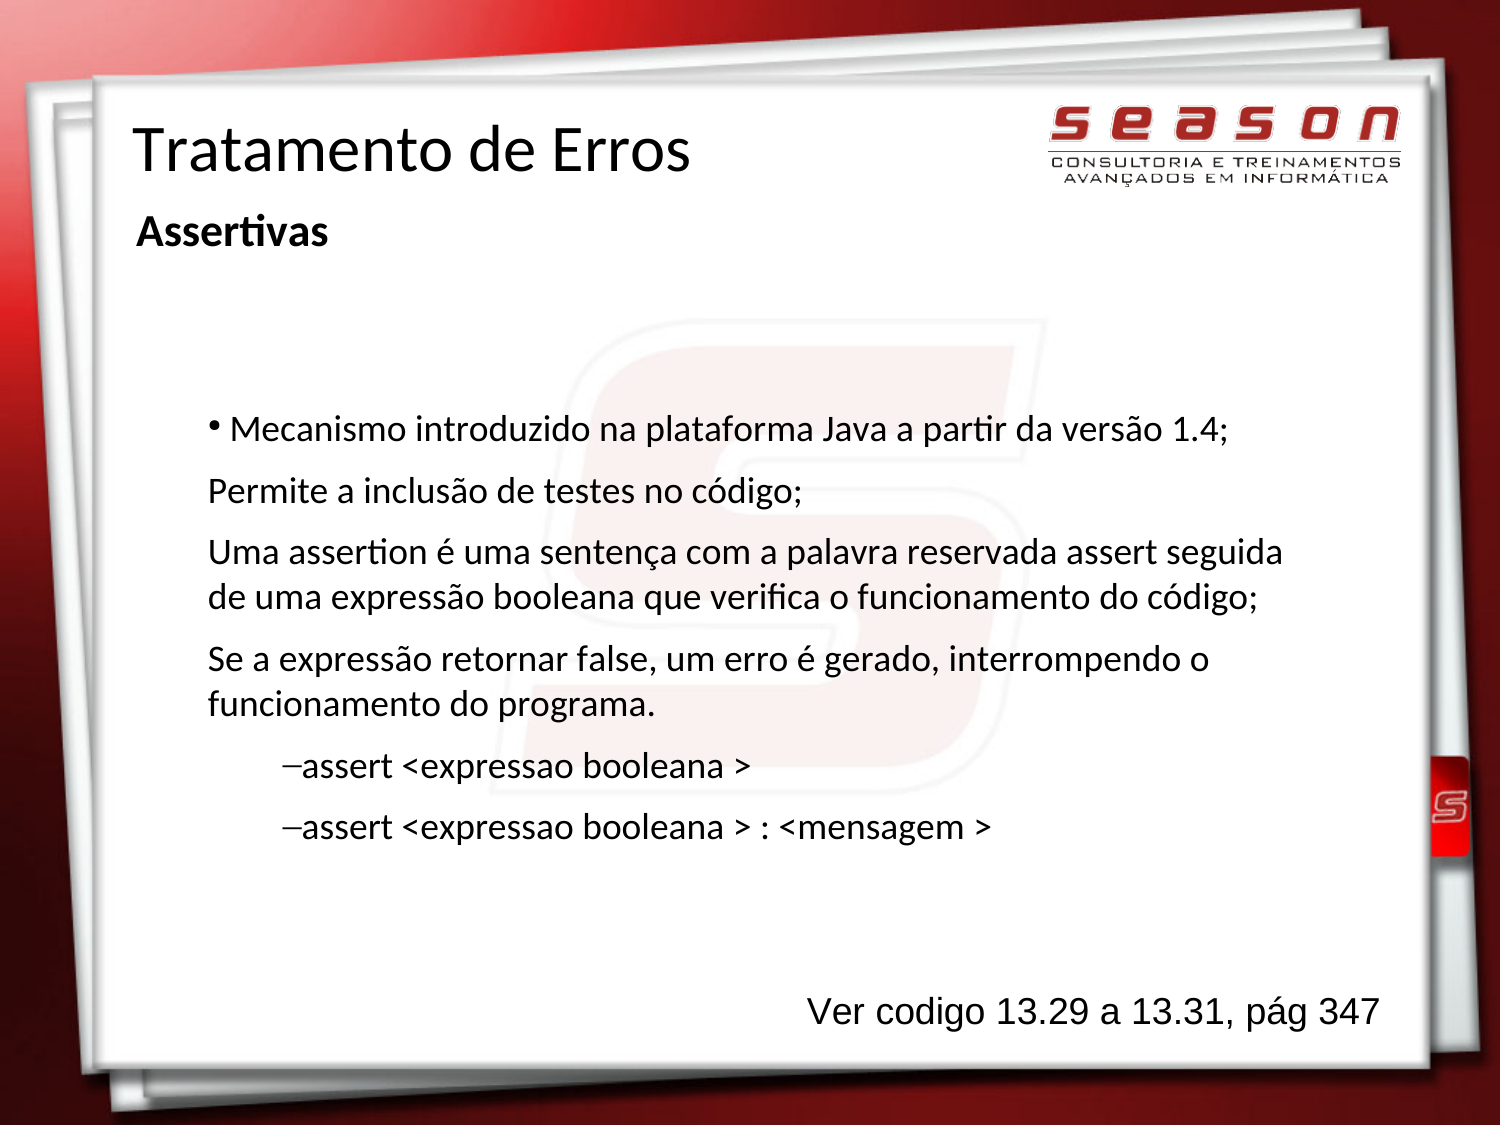

# Tratamento de Erros
Assertivas
 Mecanismo introduzido na plataforma Java a partir da versão 1.4;
Permite a inclusão de testes no código;
Uma assertion é uma sentença com a palavra reservada assert seguida de uma expressão booleana que verifica o funcionamento do código;
Se a expressão retornar false, um erro é gerado, interrompendo o funcionamento do programa.
assert <expressao booleana >
assert <expressao booleana > : <mensagem >
Ver codigo 13.29 a 13.31, pág 347